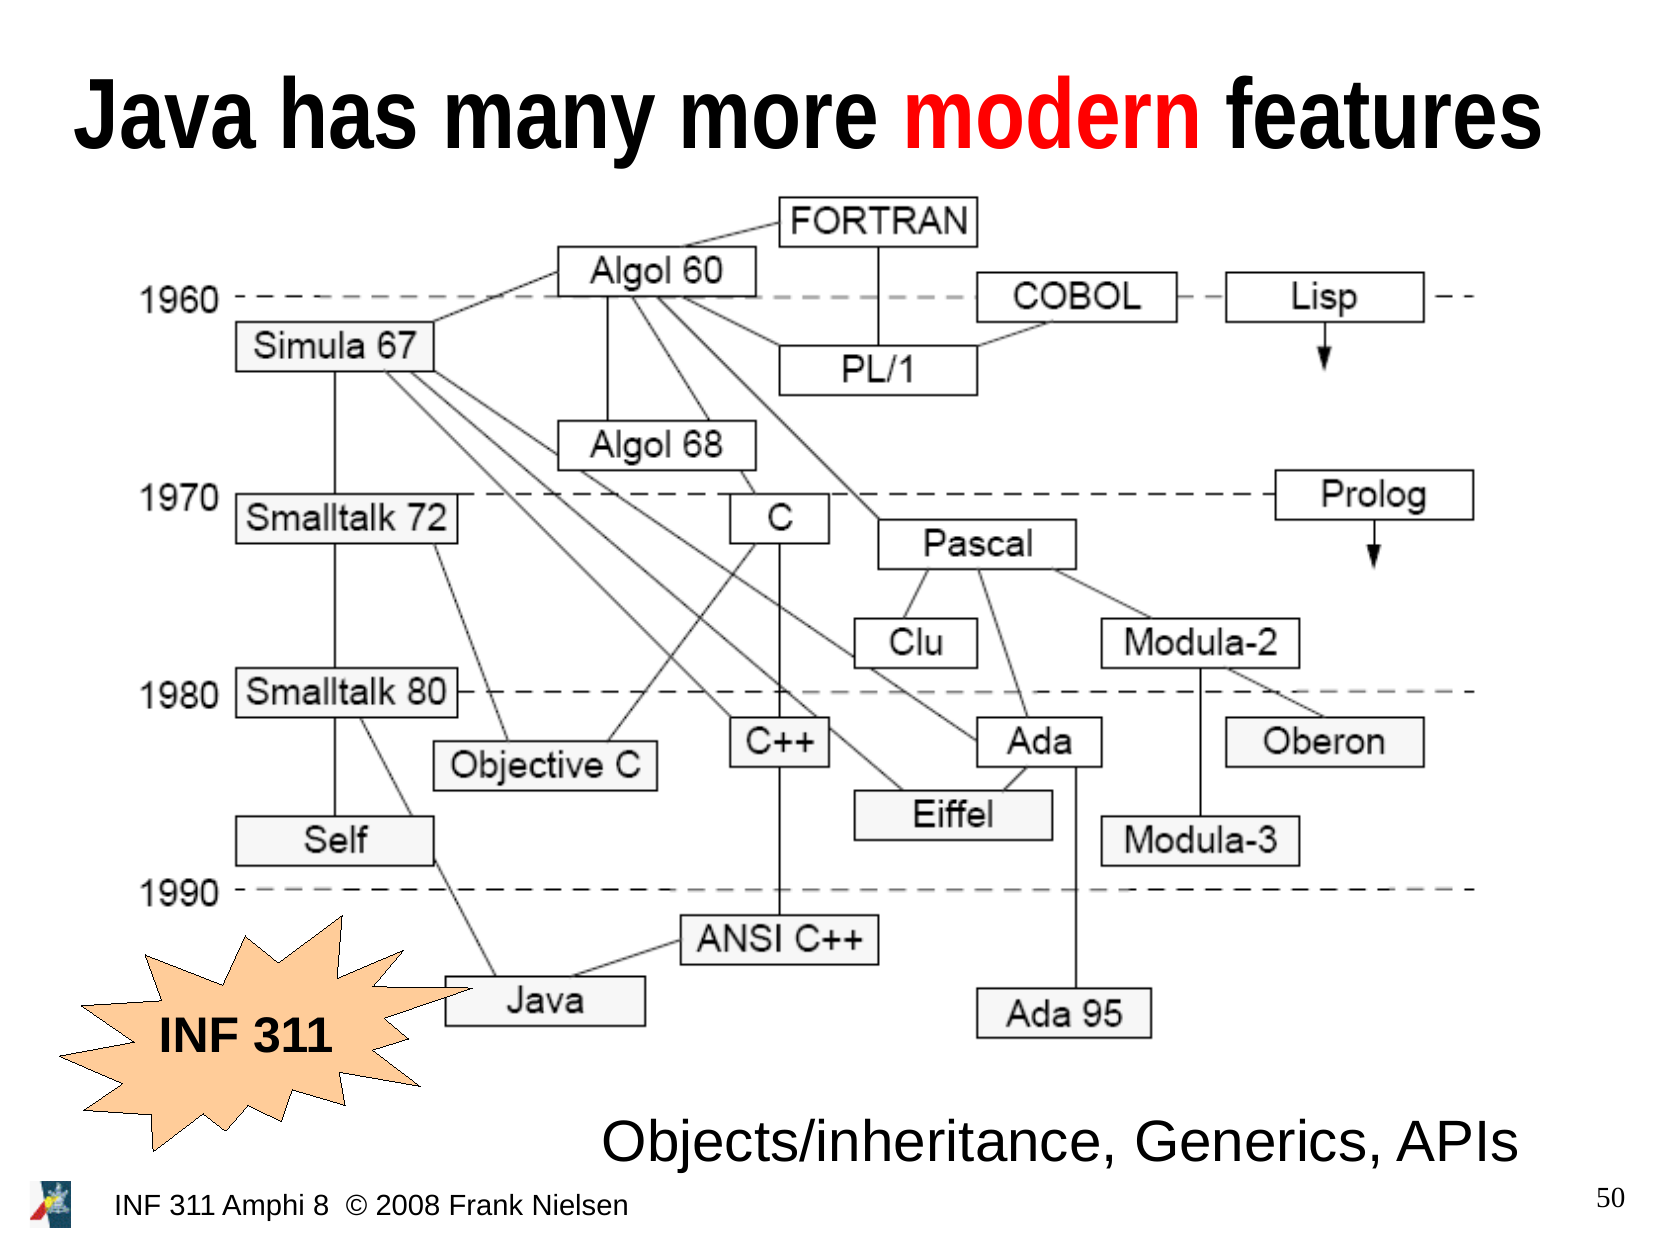

Java has many more modern features
INF 311
Objects/inheritance, Generics, APIs